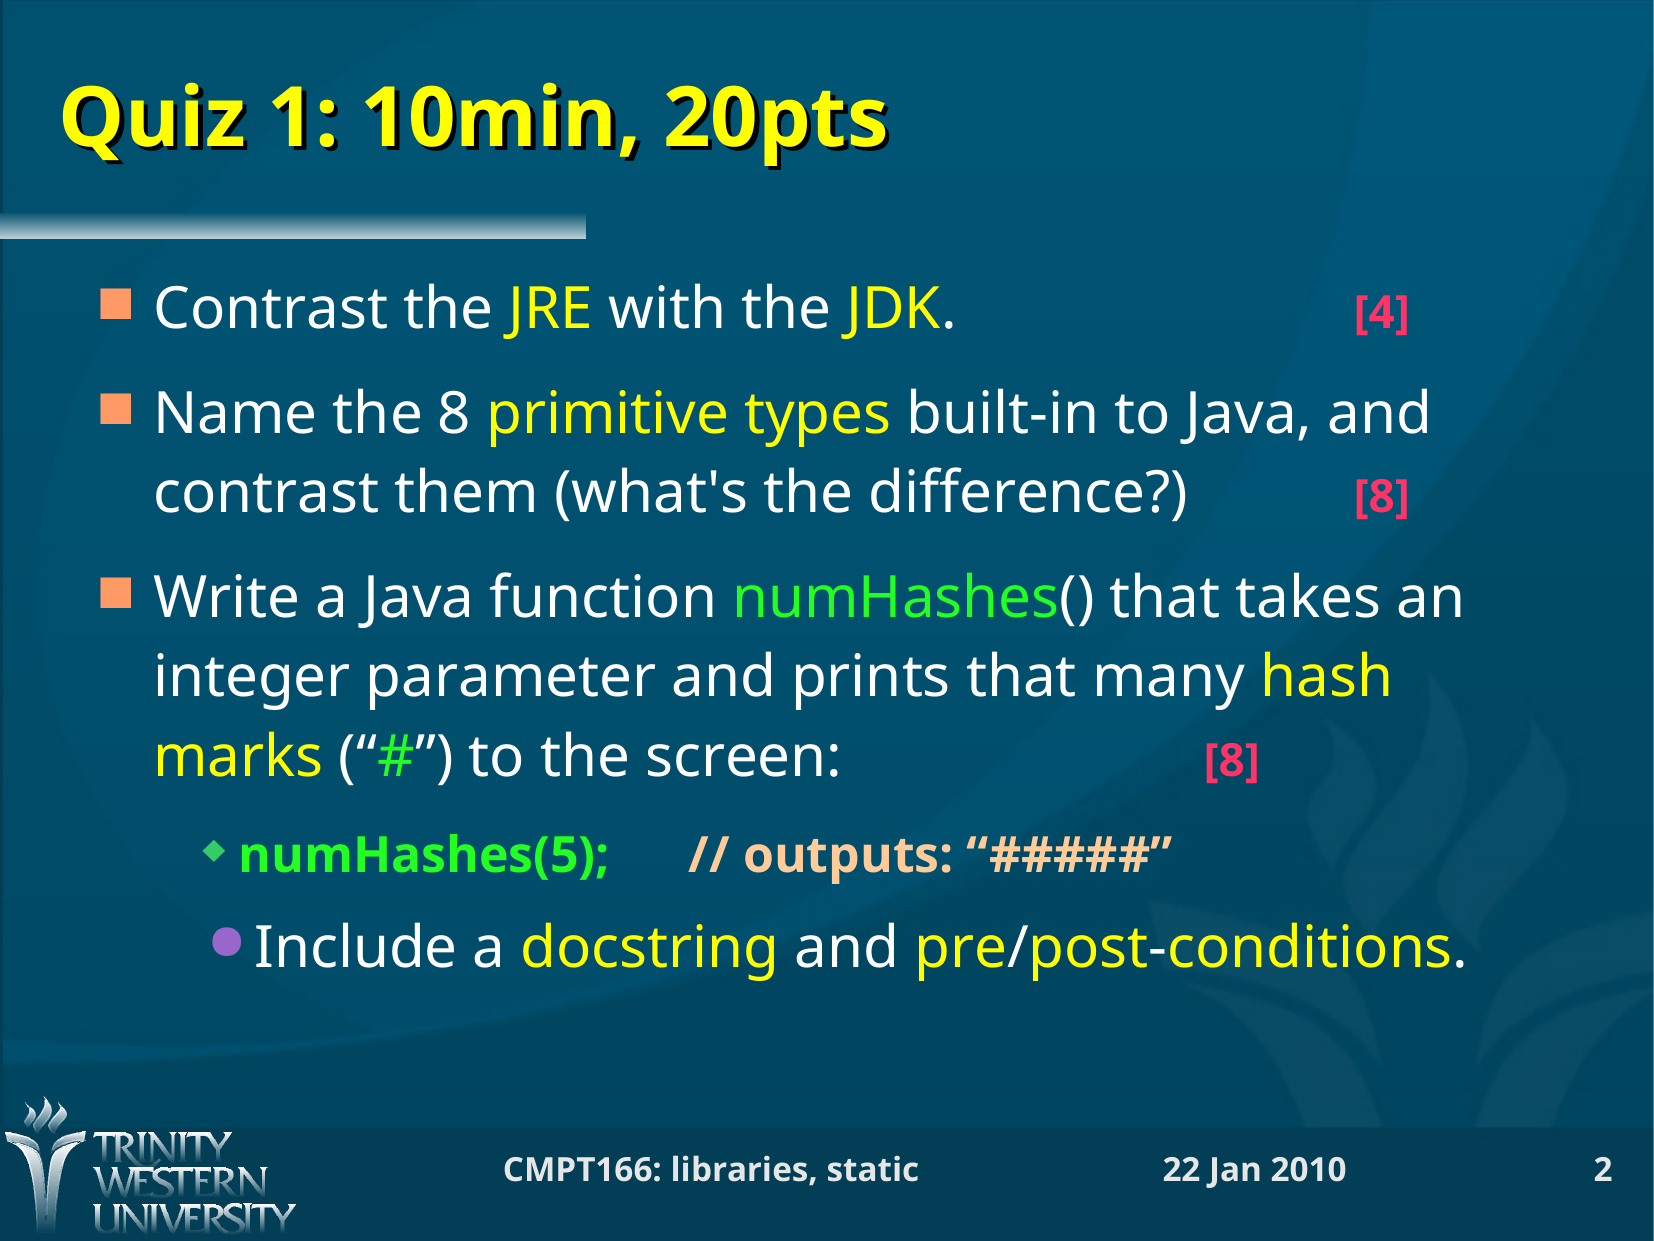

# Quiz 1: 10min, 20pts
Contrast the JRE with the JDK.						[4]
Name the 8 primitive types built-in to Java, and contrast them (what's the difference?)			[8]
Write a Java function numHashes() that takes an integer parameter and prints that many hash marks (“#”) to the screen:					[8]
numHashes(5);		// outputs: “#####”
Include a docstring and pre/post-conditions.
CMPT166: libraries, static
22 Jan 2010
2